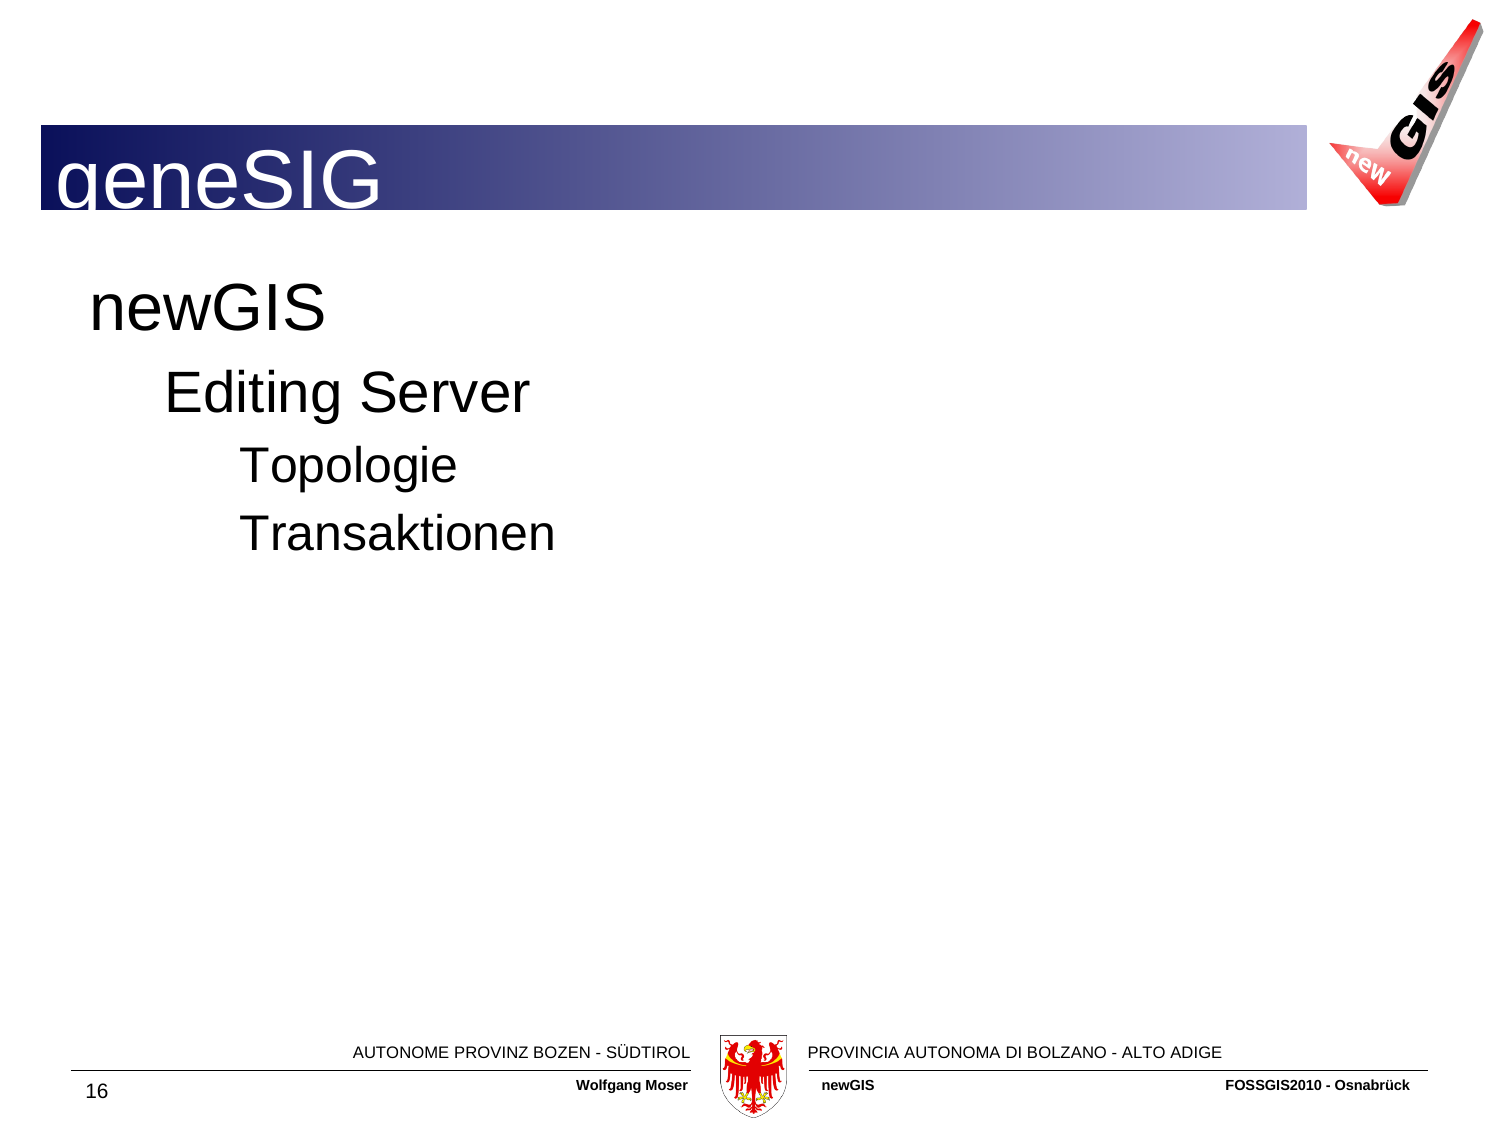

geneSIG
# newGIS
Editing Server
Topologie
Transaktionen